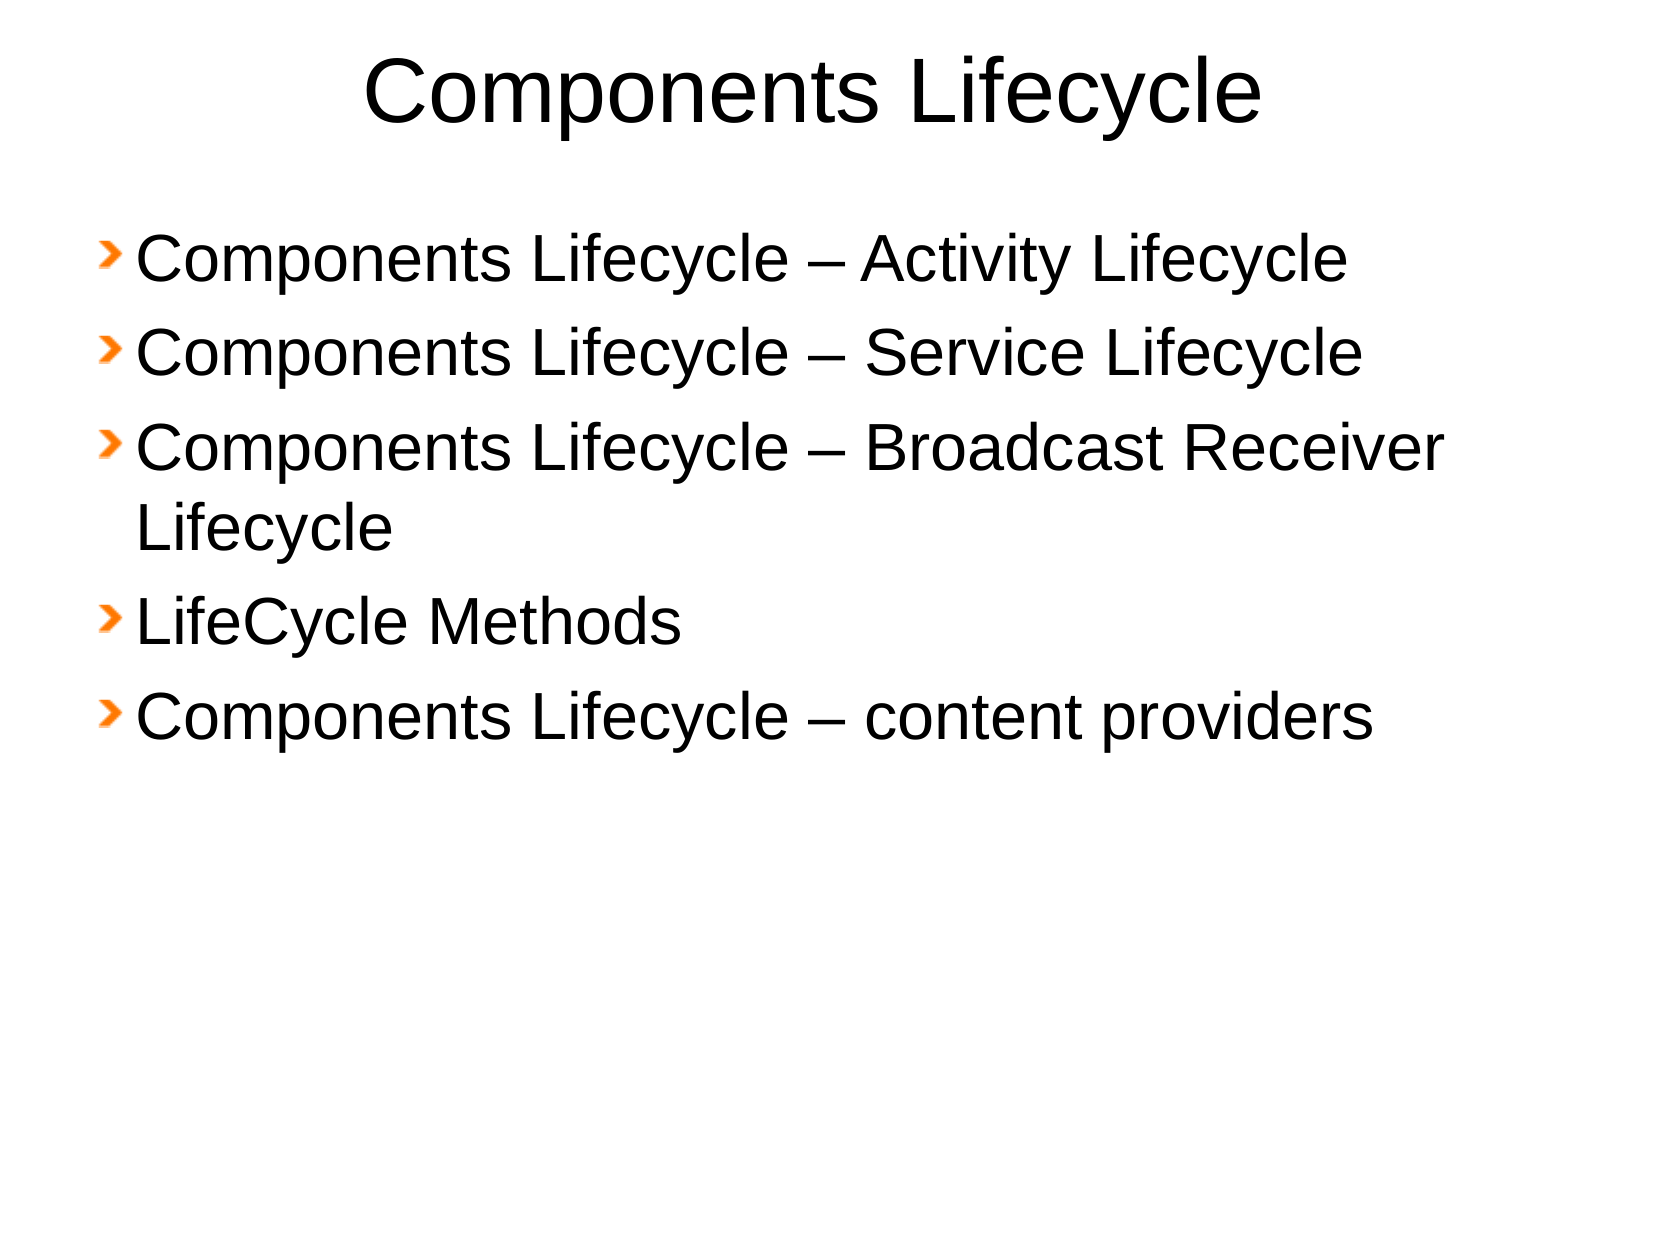

# Components Lifecycle
Components Lifecycle – Activity Lifecycle
Components Lifecycle – Service Lifecycle
Components Lifecycle – Broadcast Receiver Lifecycle
LifeCycle Methods
Components Lifecycle – content providers